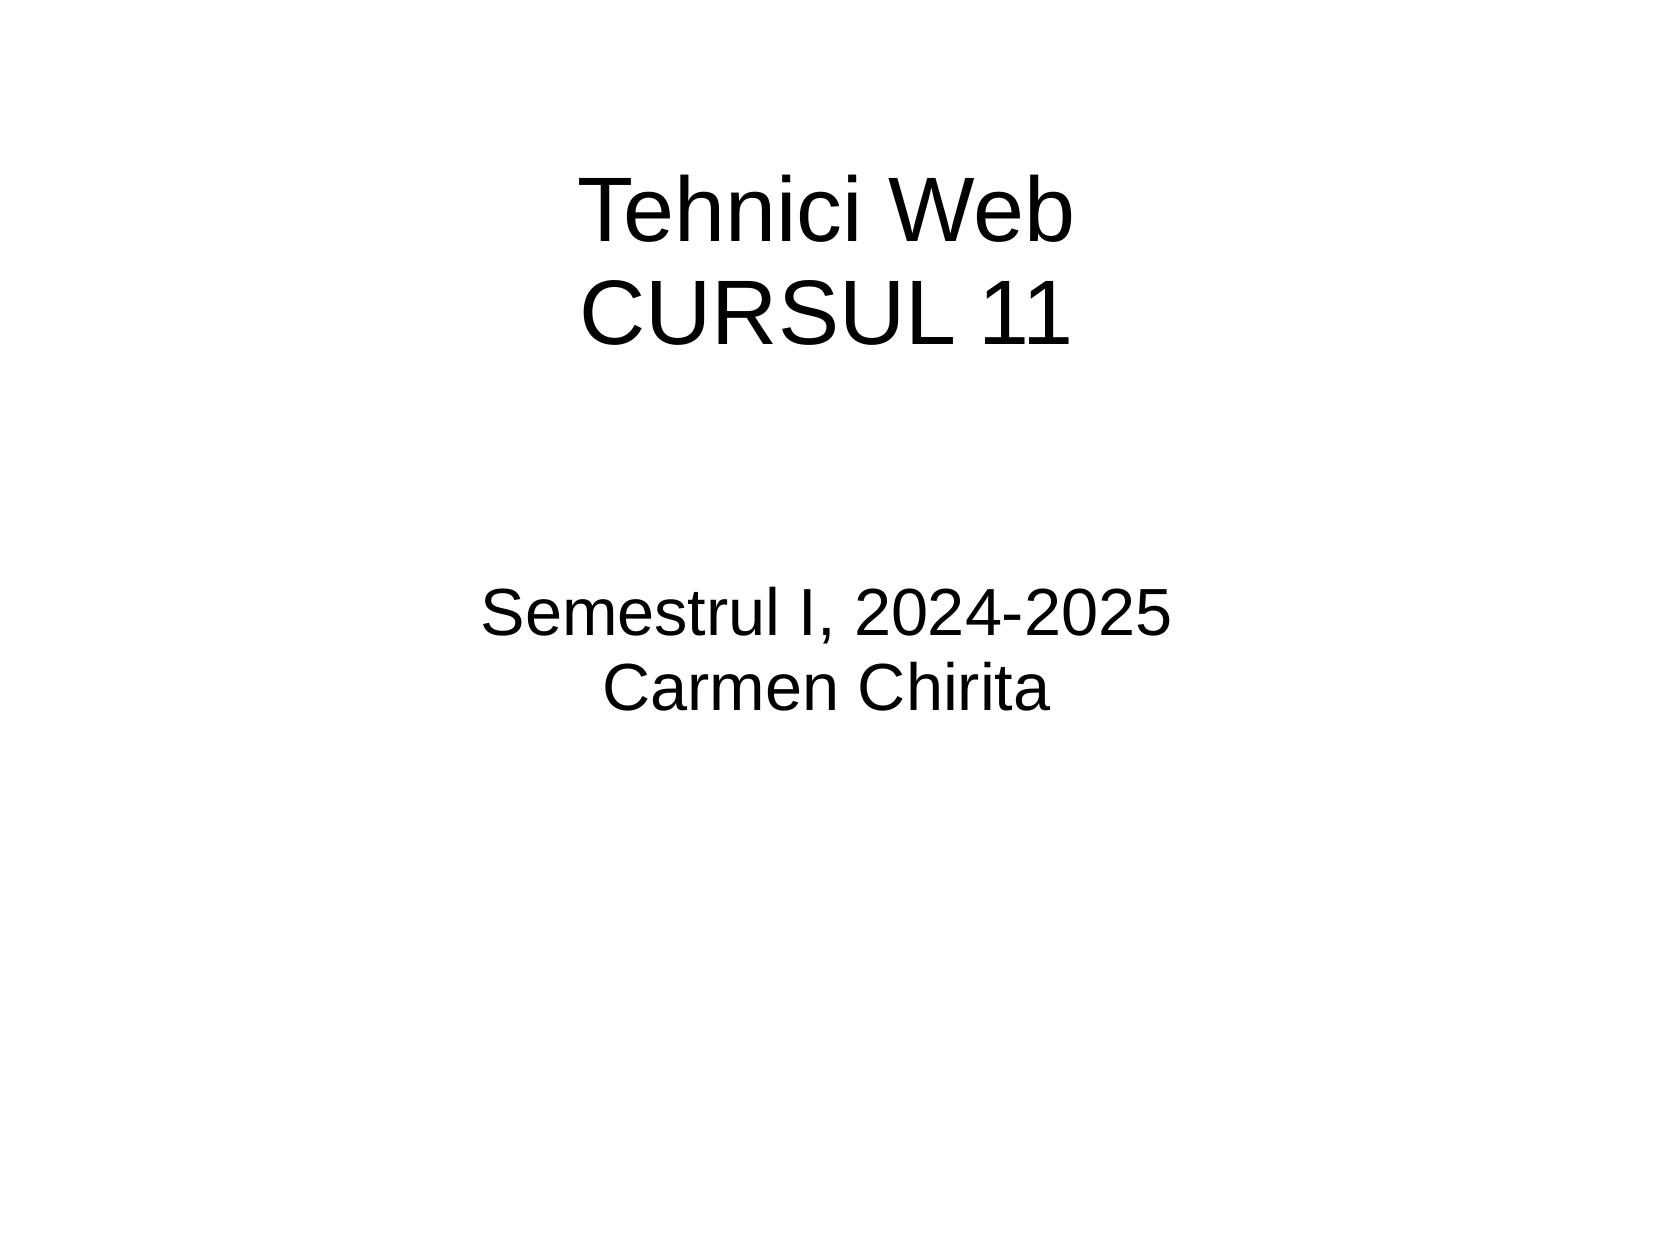

# Tehnici Web CURSUL 11
Semestrul I, 2024-2025
Carmen Chirita